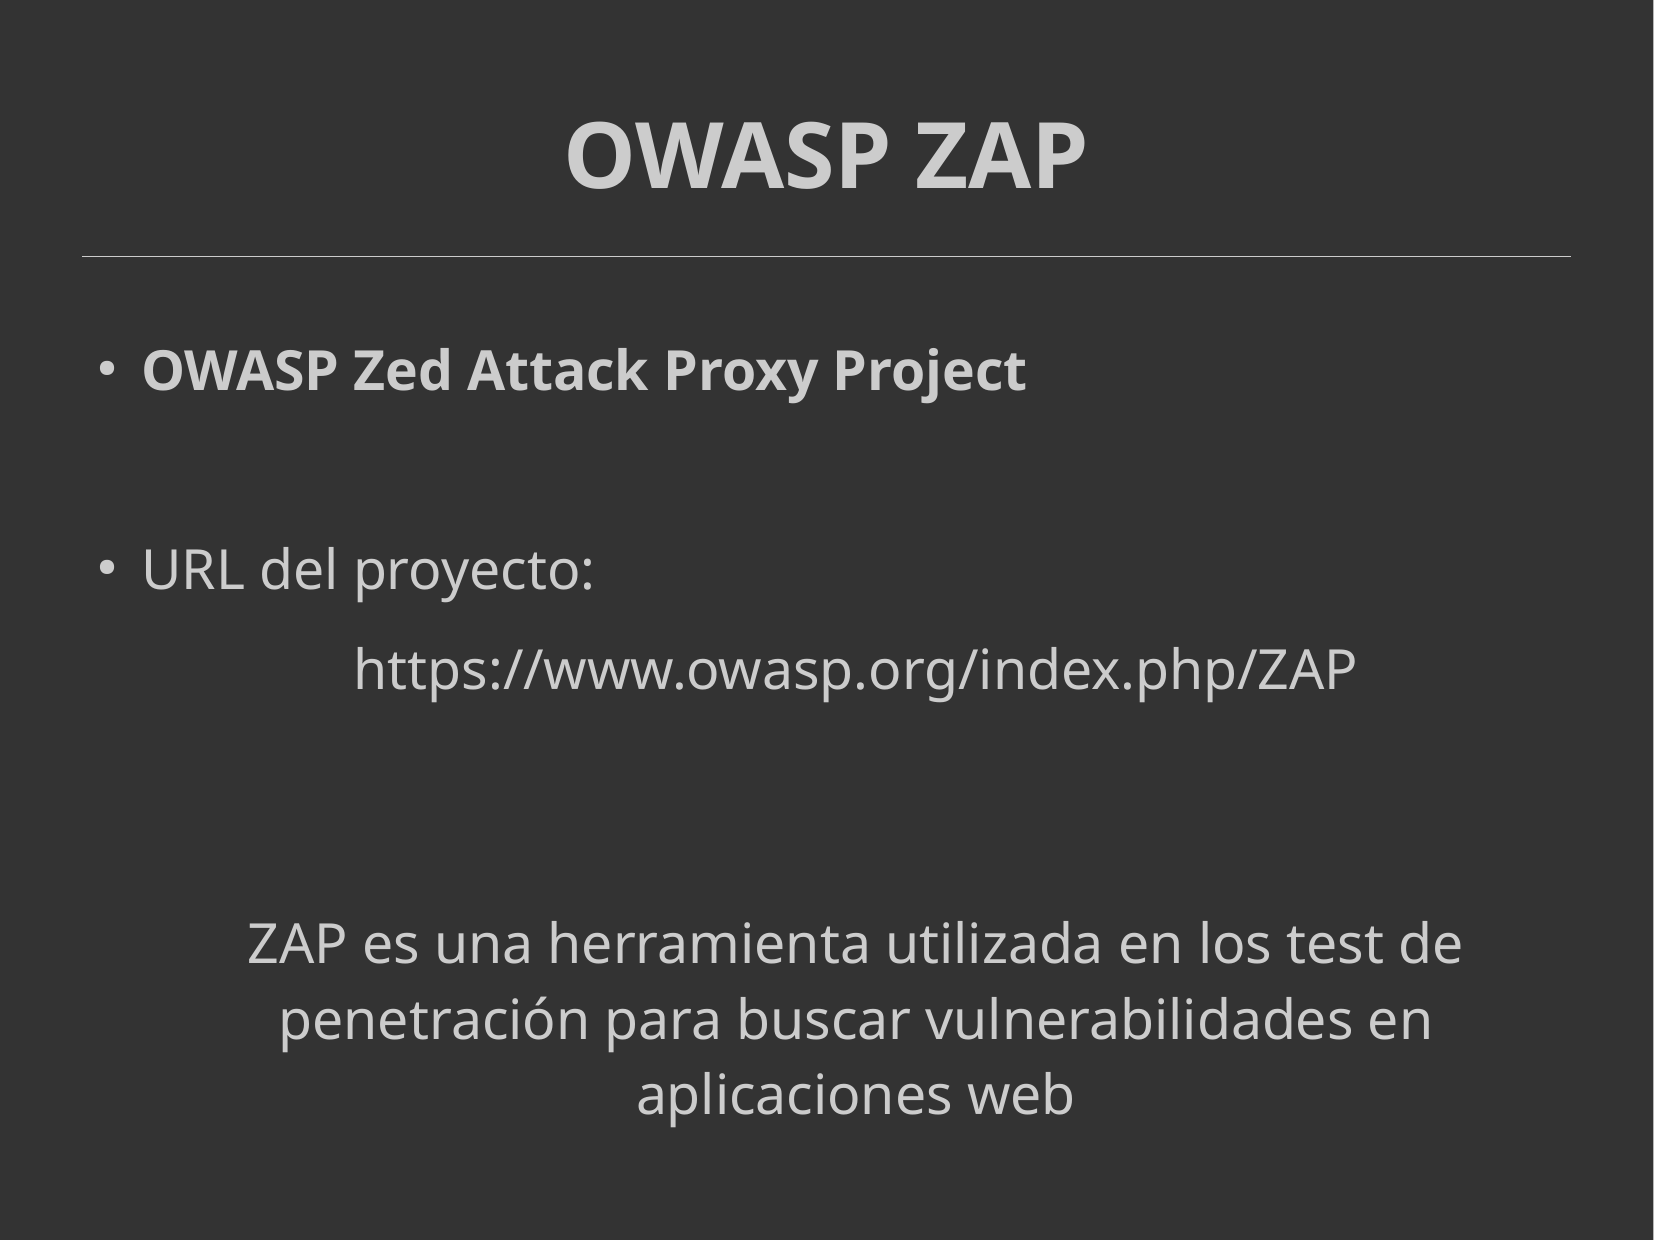

# OWASP ZAP
OWASP Zed Attack Proxy Project
URL del proyecto:
https://www.owasp.org/index.php/ZAP
ZAP es una herramienta utilizada en los test de penetración para buscar vulnerabilidades en aplicaciones web